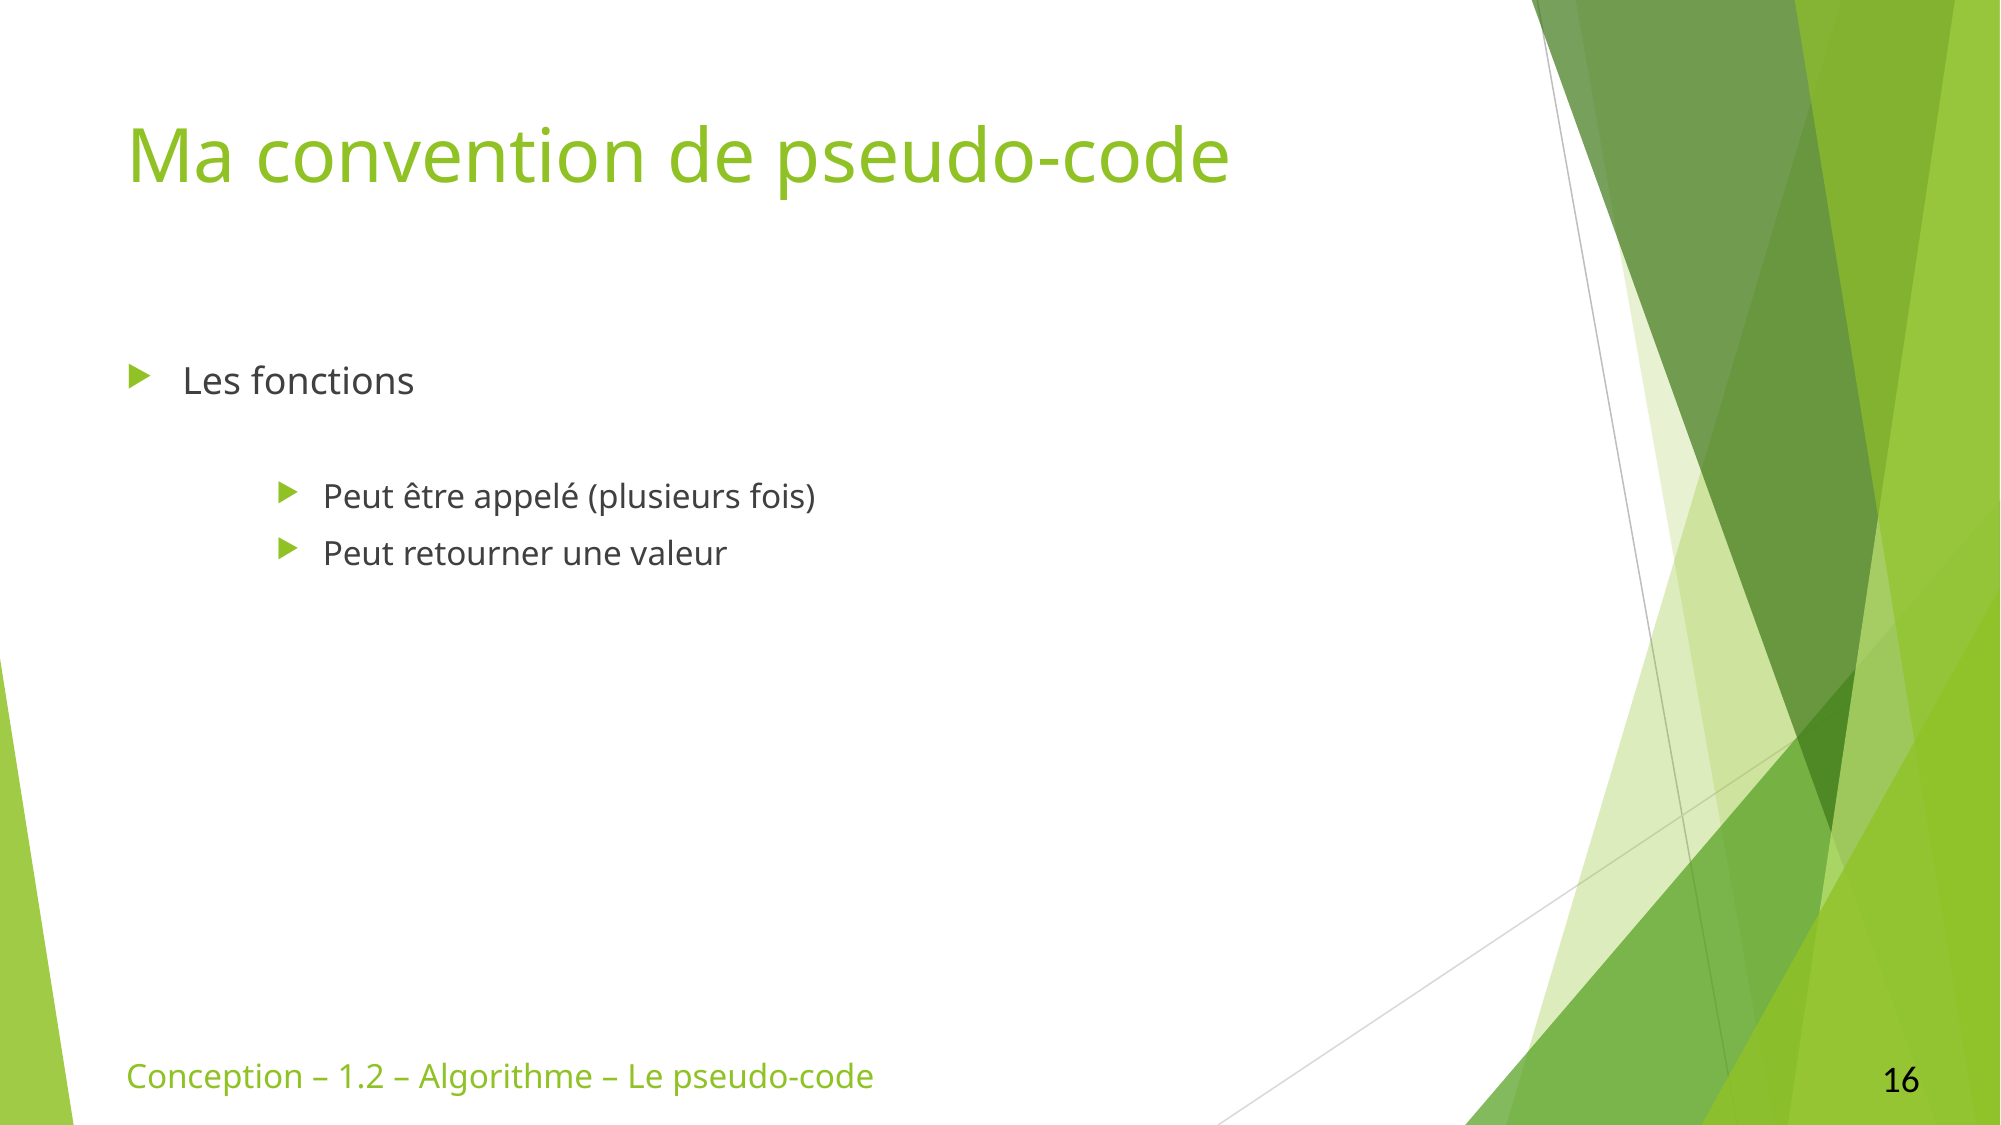

# Ma convention de pseudo-code
Les fonctions
Peut être appelé (plusieurs fois)
Peut retourner une valeur
Conception – 1.2 – Algorithme – Le pseudo-code